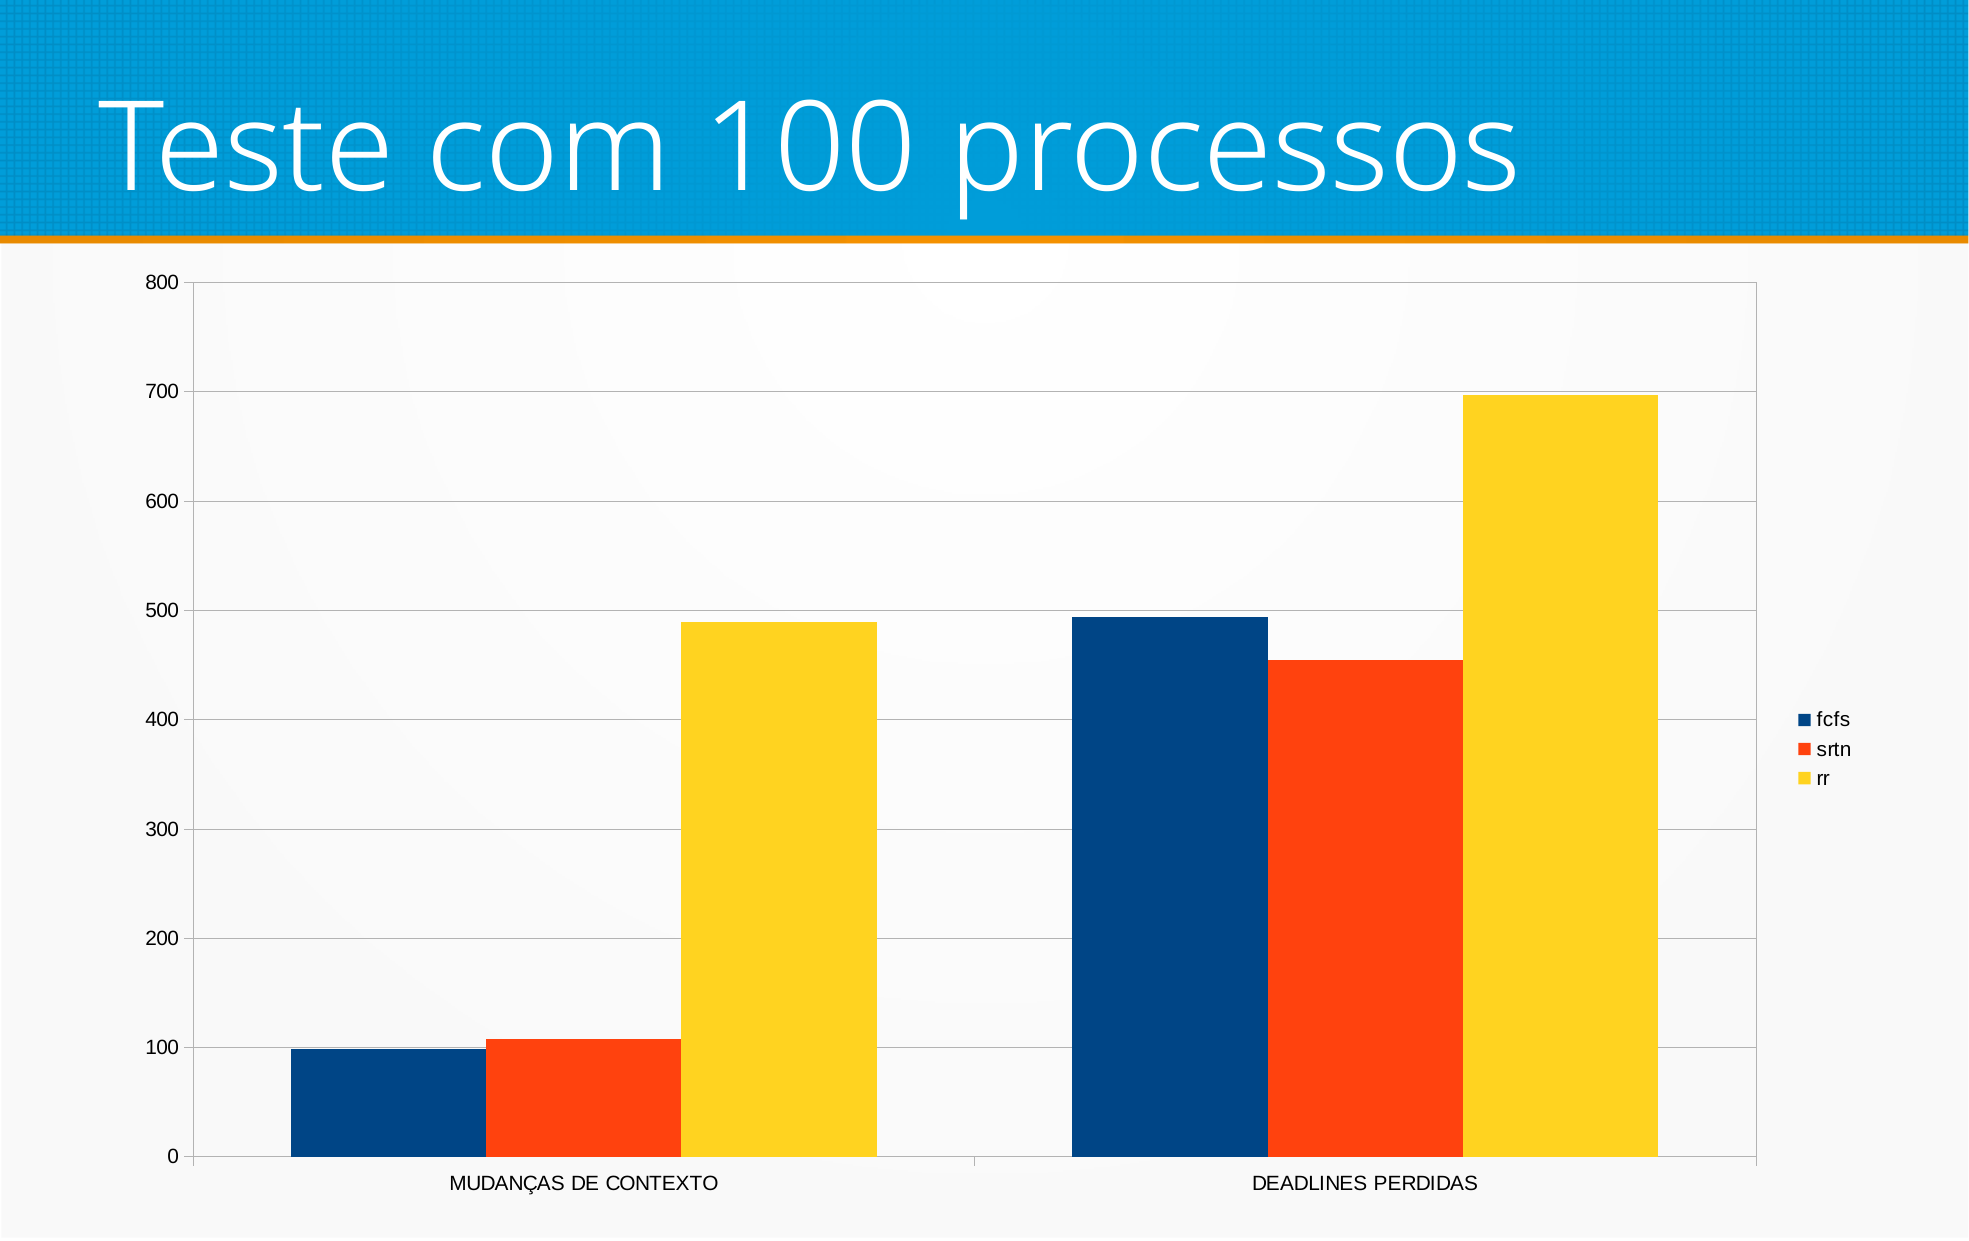

# Teste com 100 processos
### Chart
| Category | fcfs | srtn | rr |
|---|---|---|---|
| MUDANÇAS DE CONTEXTO | 99.0 | 108.0 | 489.0 |
| DEADLINES PERDIDAS | 494.0 | 455.0 | 697.0 |